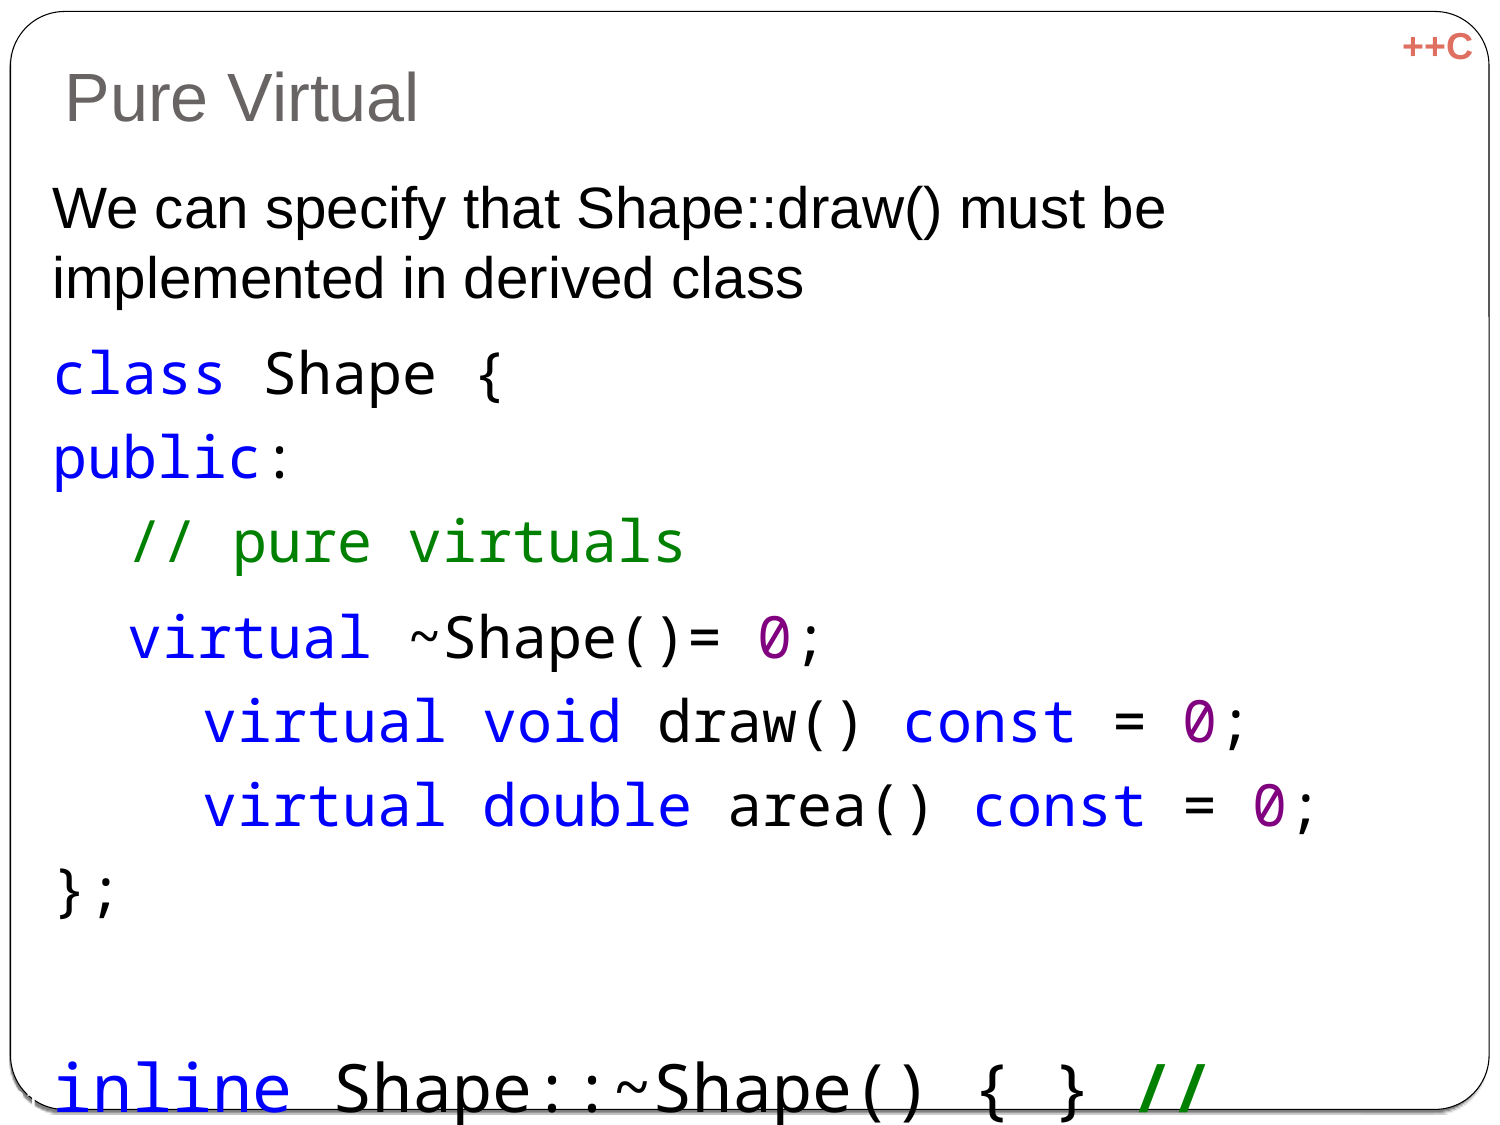

# Pure Virtual
We can specify that Shape::draw() must be implemented in derived class
class Shape {
public:
	// pure virtuals
	virtual ~Shape()= 0;
 	virtual void draw() const = 0;
 	virtual double area() const = 0;
};
inline Shape::~Shape() { } // What?!